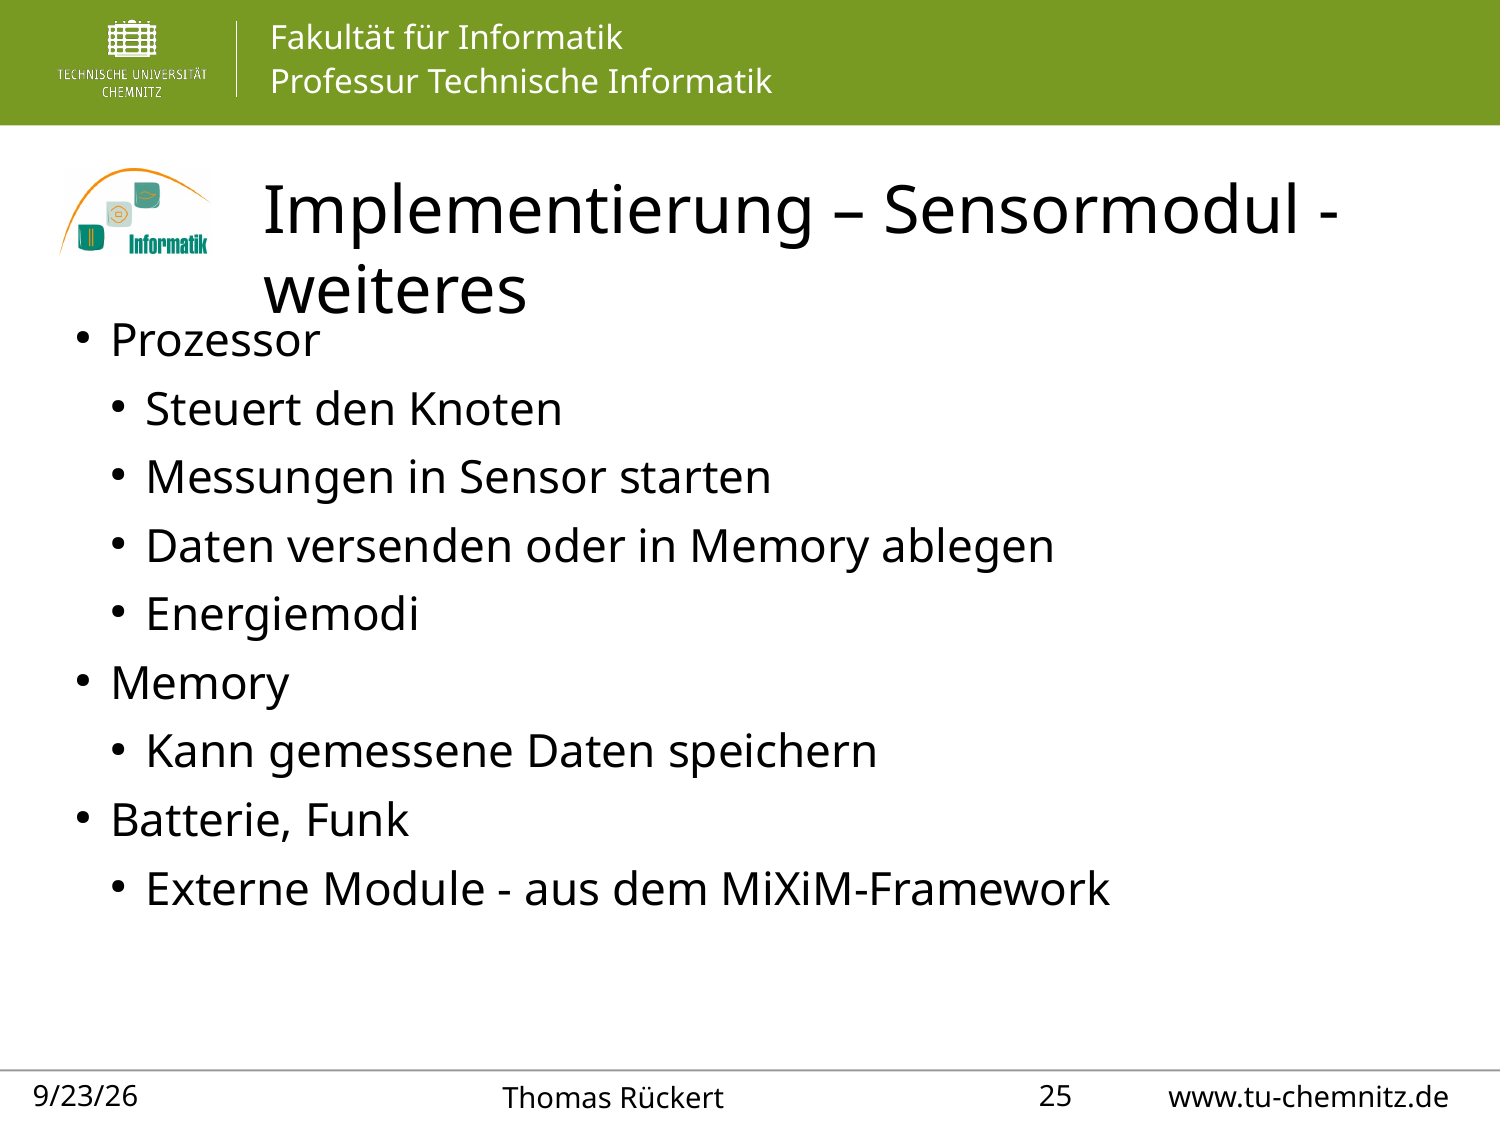

# Implementierung – Sensormodul - weiteres
Prozessor
Steuert den Knoten
Messungen in Sensor starten
Daten versenden oder in Memory ablegen
Energiemodi
Memory
Kann gemessene Daten speichern
Batterie, Funk
Externe Module - aus dem MiXiM-Framework
Thomas Rückert